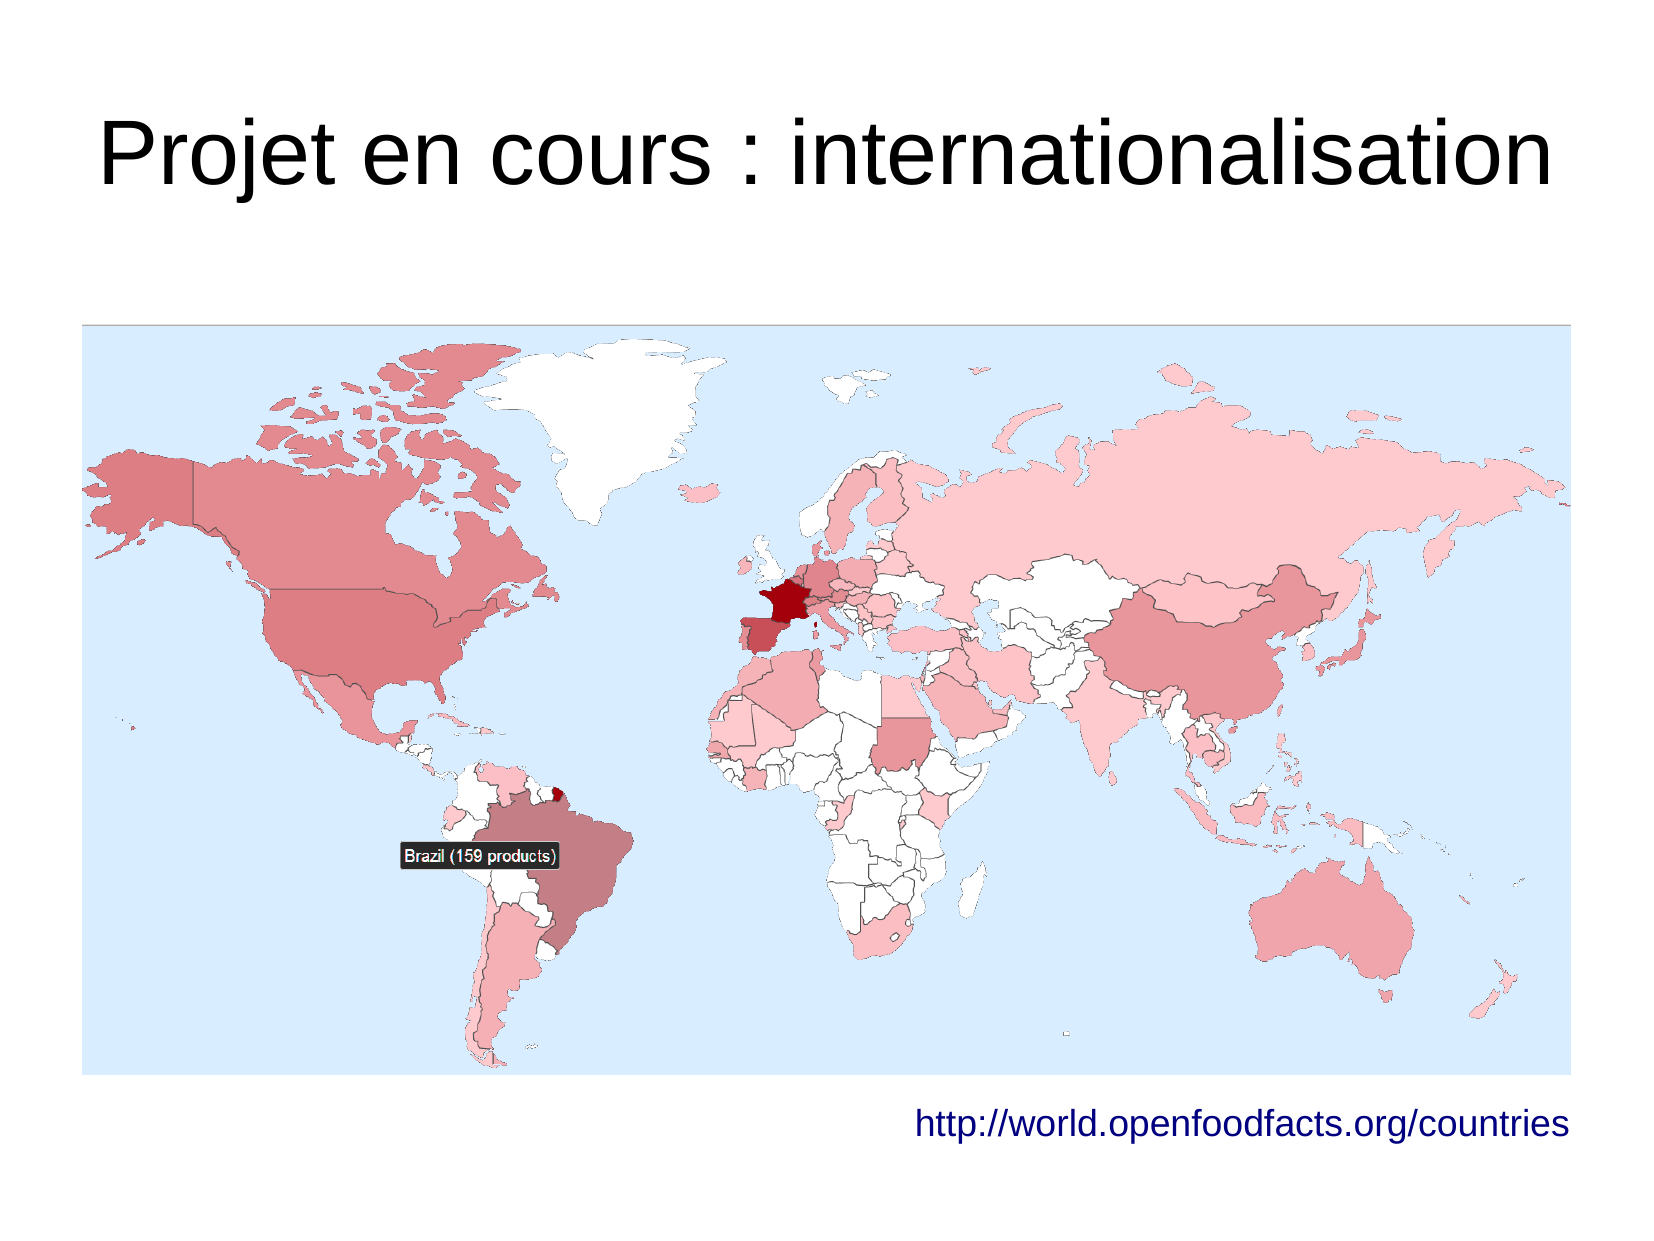

# Projet en cours : internationalisation
http://world.openfoodfacts.org/countries